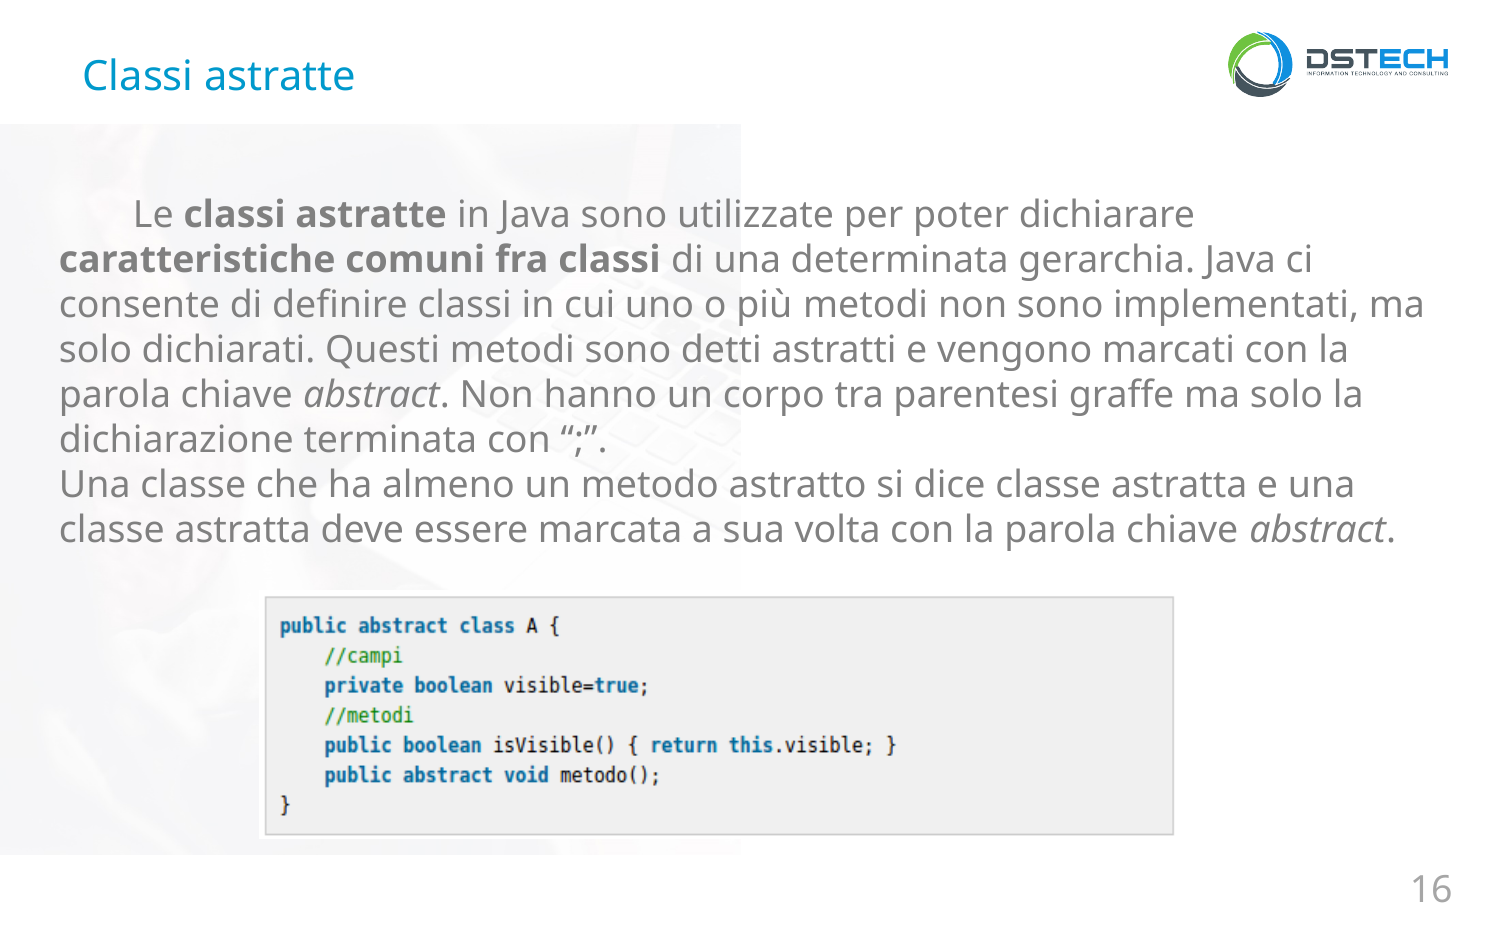

Classi astratte
	Le classi astratte in Java sono utilizzate per poter dichiarare caratteristiche comuni fra classi di una determinata gerarchia. Java ci consente di definire classi in cui uno o più metodi non sono implementati, ma solo dichiarati. Questi metodi sono detti astratti e vengono marcati con la parola chiave abstract. Non hanno un corpo tra parentesi graffe ma solo la dichiarazione terminata con “;”.
Una classe che ha almeno un metodo astratto si dice classe astratta e una classe astratta deve essere marcata a sua volta con la parola chiave abstract.
16